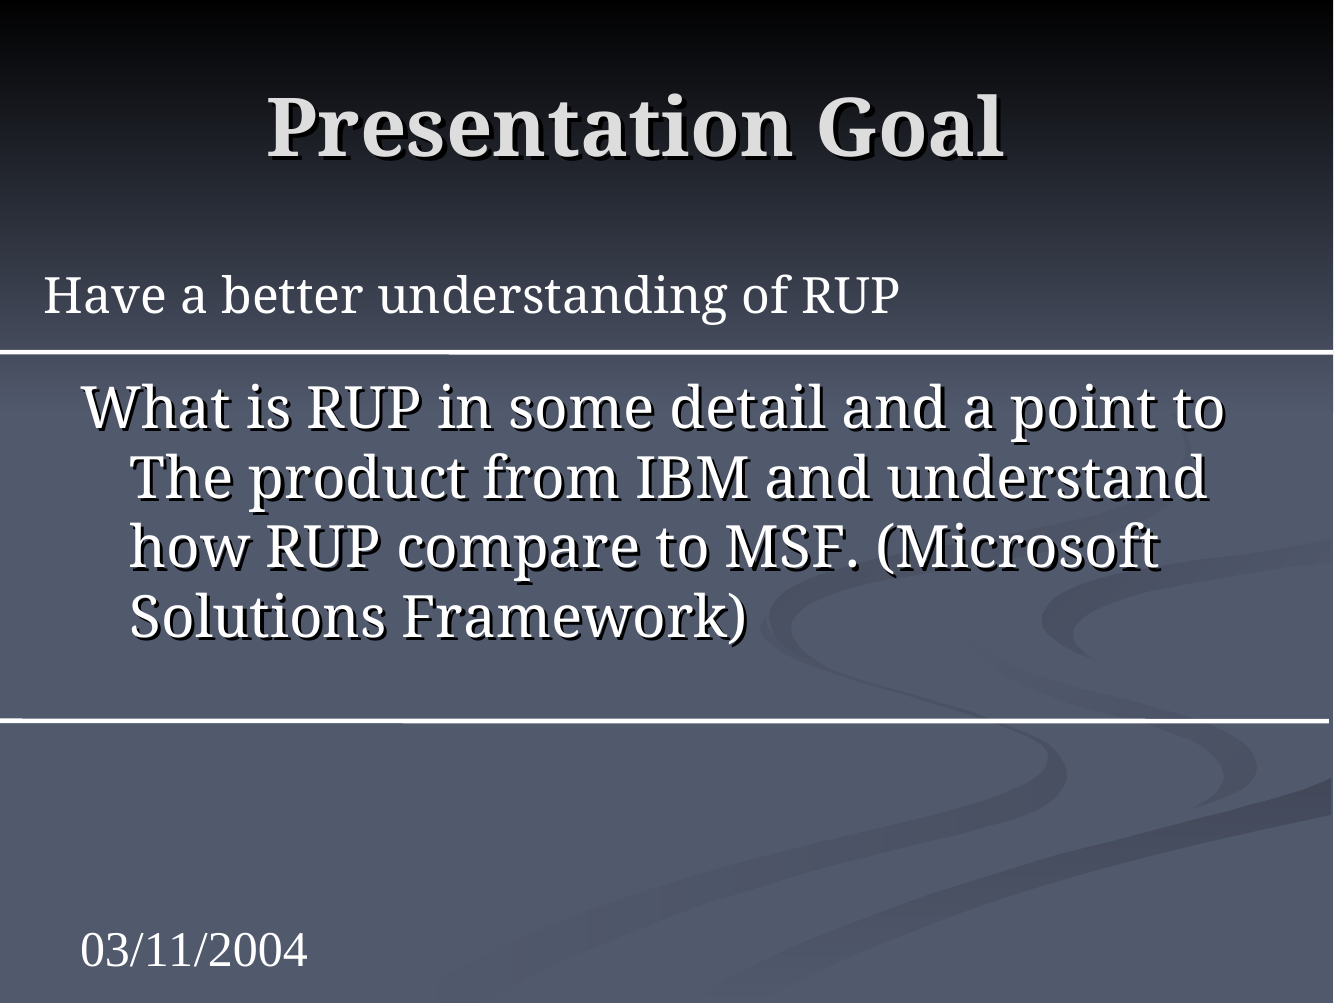

# Presentation Goal
Have a better understanding of RUP
What is RUP in some detail and a point to The product from IBM and understand how RUP compare to MSF. (Microsoft Solutions Framework)
03/11/2004